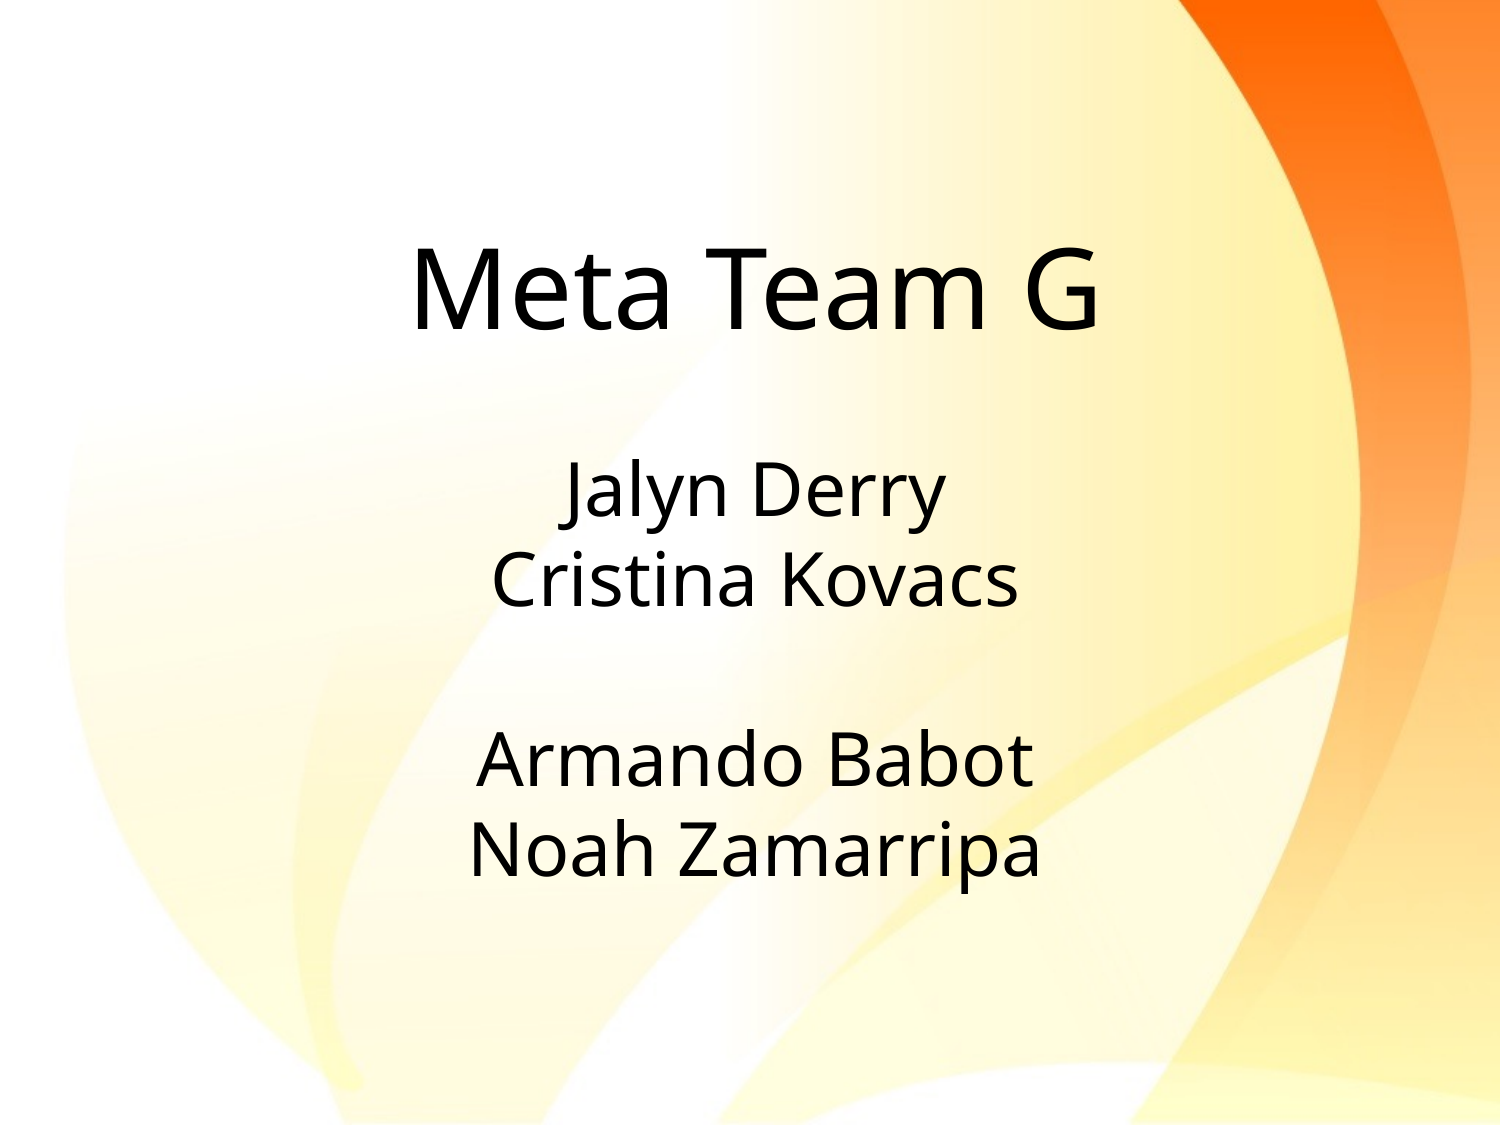

Meta Team G
Jalyn Derry
Cristina Kovacs
Armando Babot
Noah Zamarripa